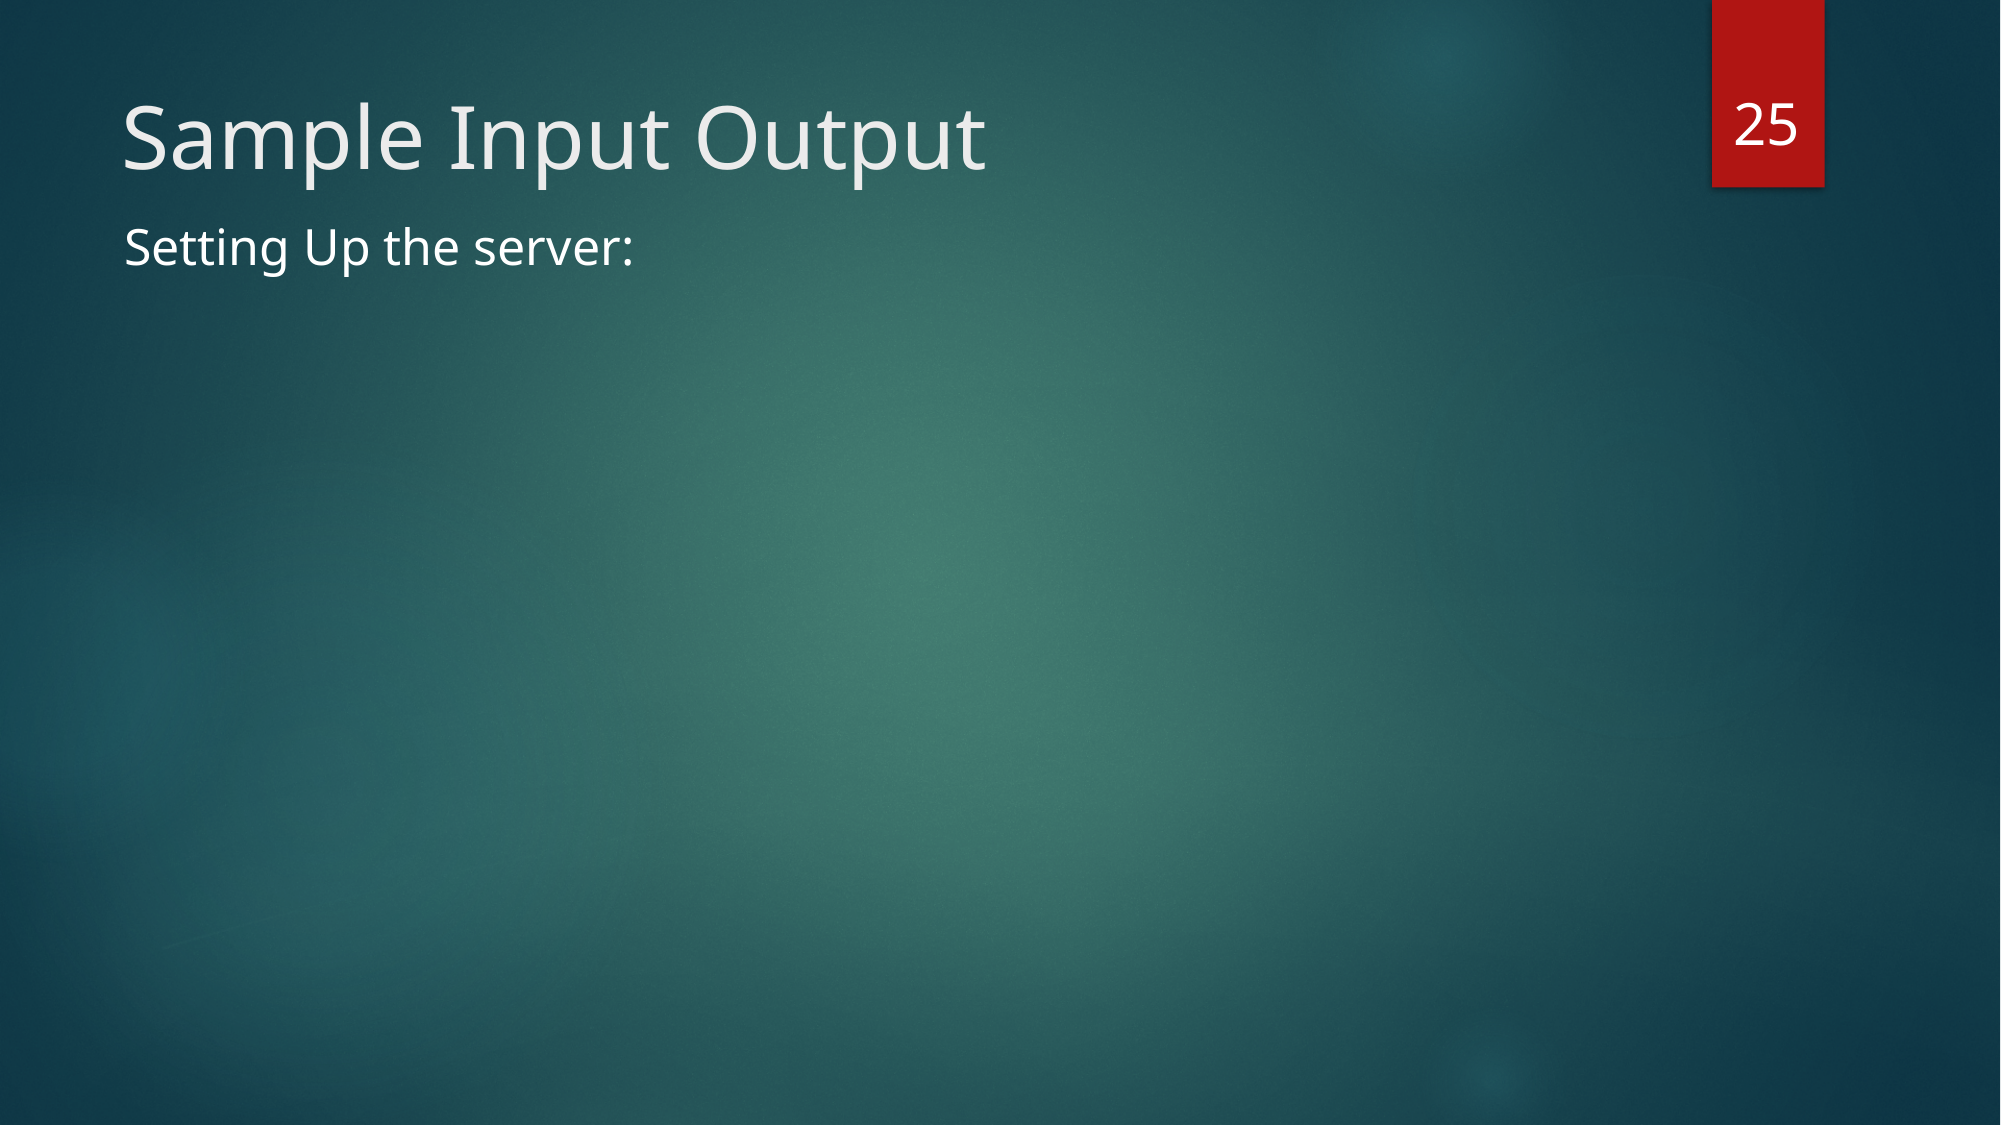

25
# Sample Input Output
Setting Up the server: